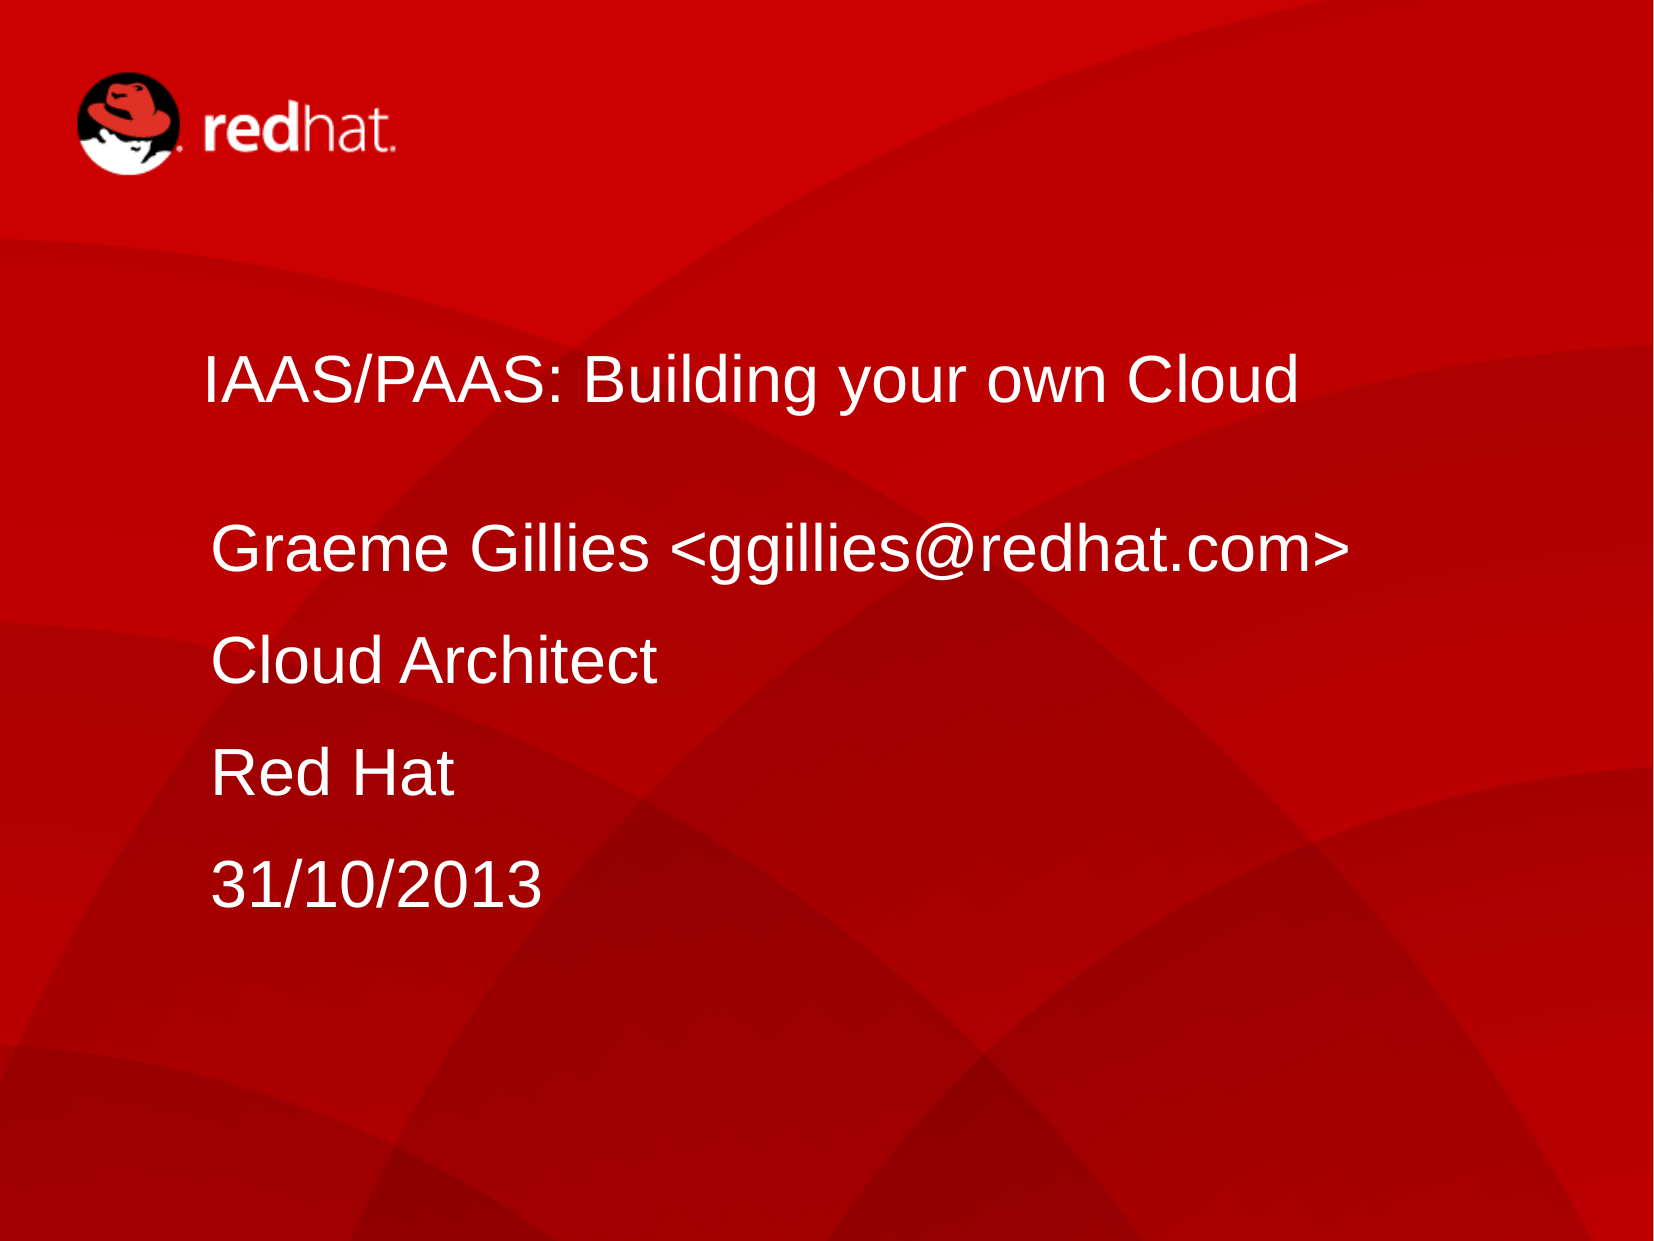

IAAS/PAAS: Building your own Cloud
Graeme Gillies <ggillies@redhat.com>
Cloud Architect
Red Hat
31/10/2013